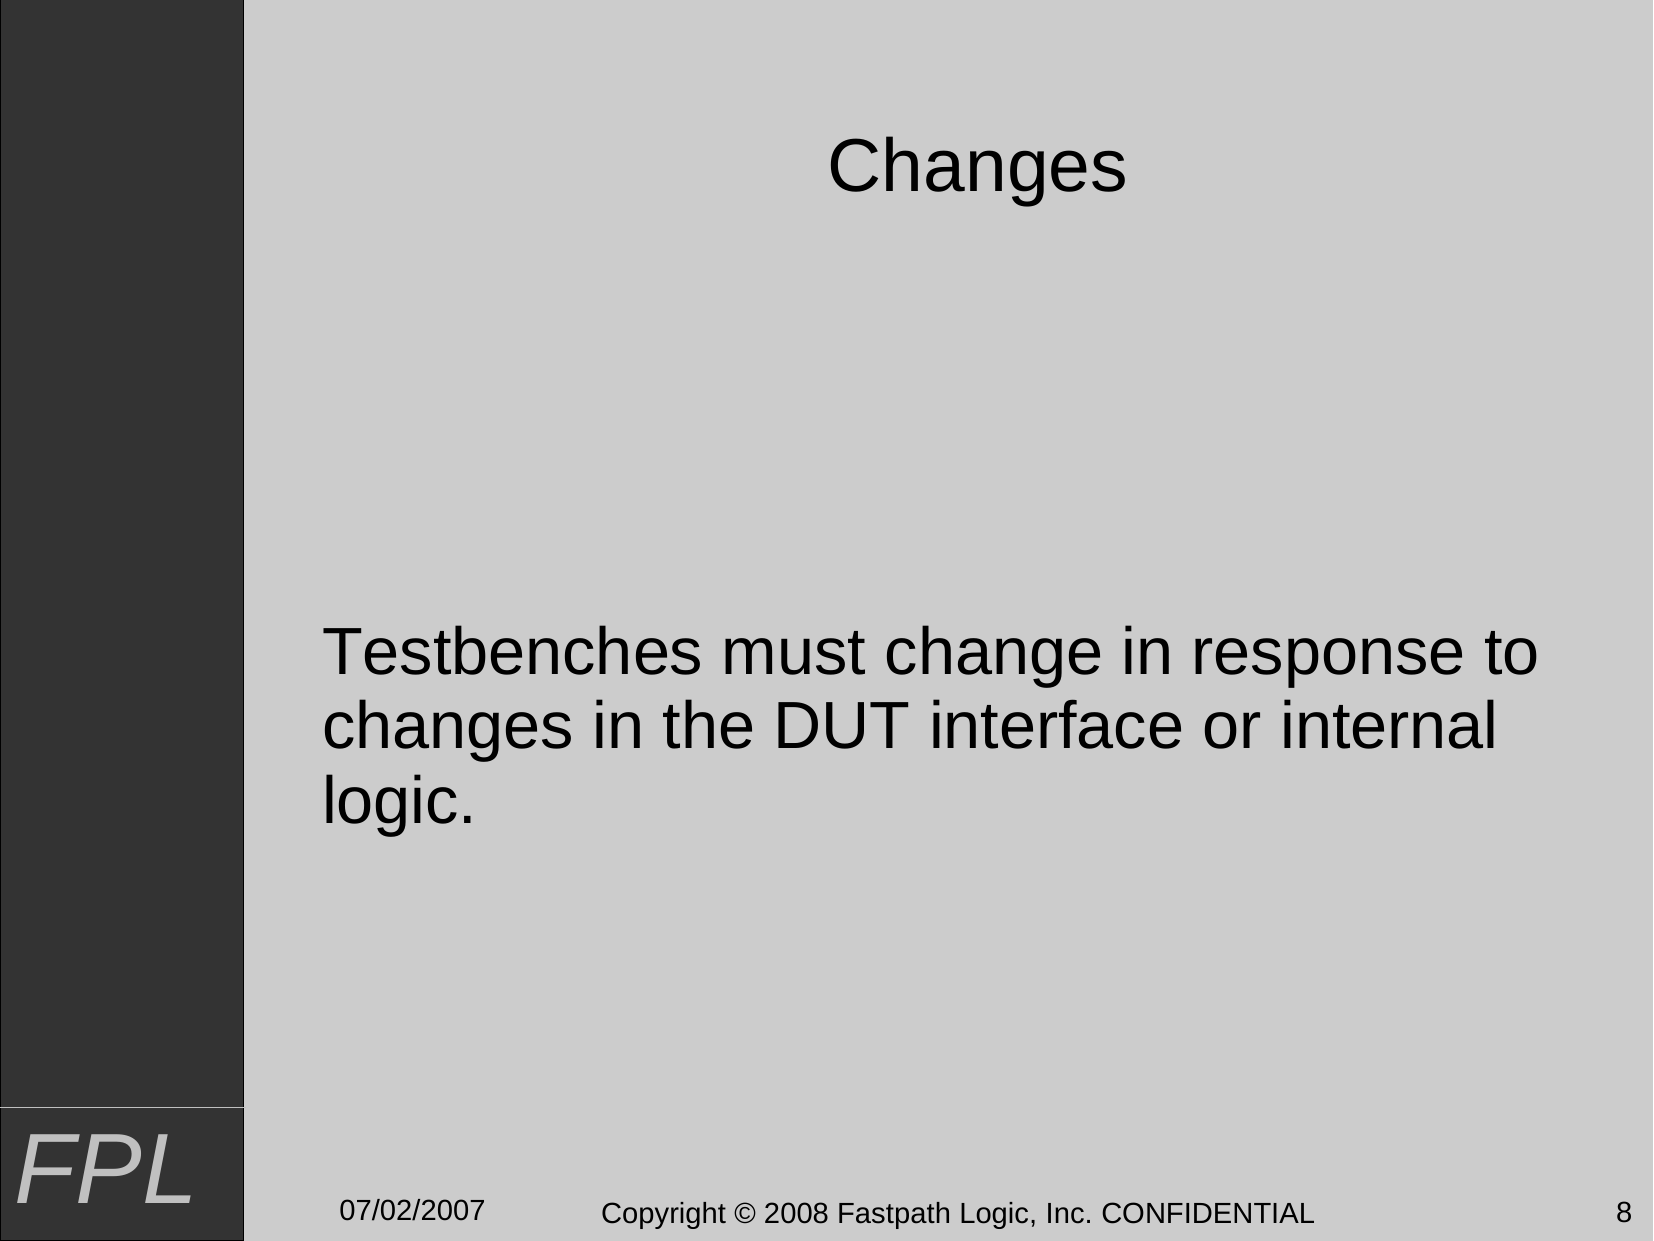

# Changes
Testbenches must change in response to changes in the DUT interface or internal logic.
07/02/2007
8
© 2007 FASTPATH LOGIC INC.